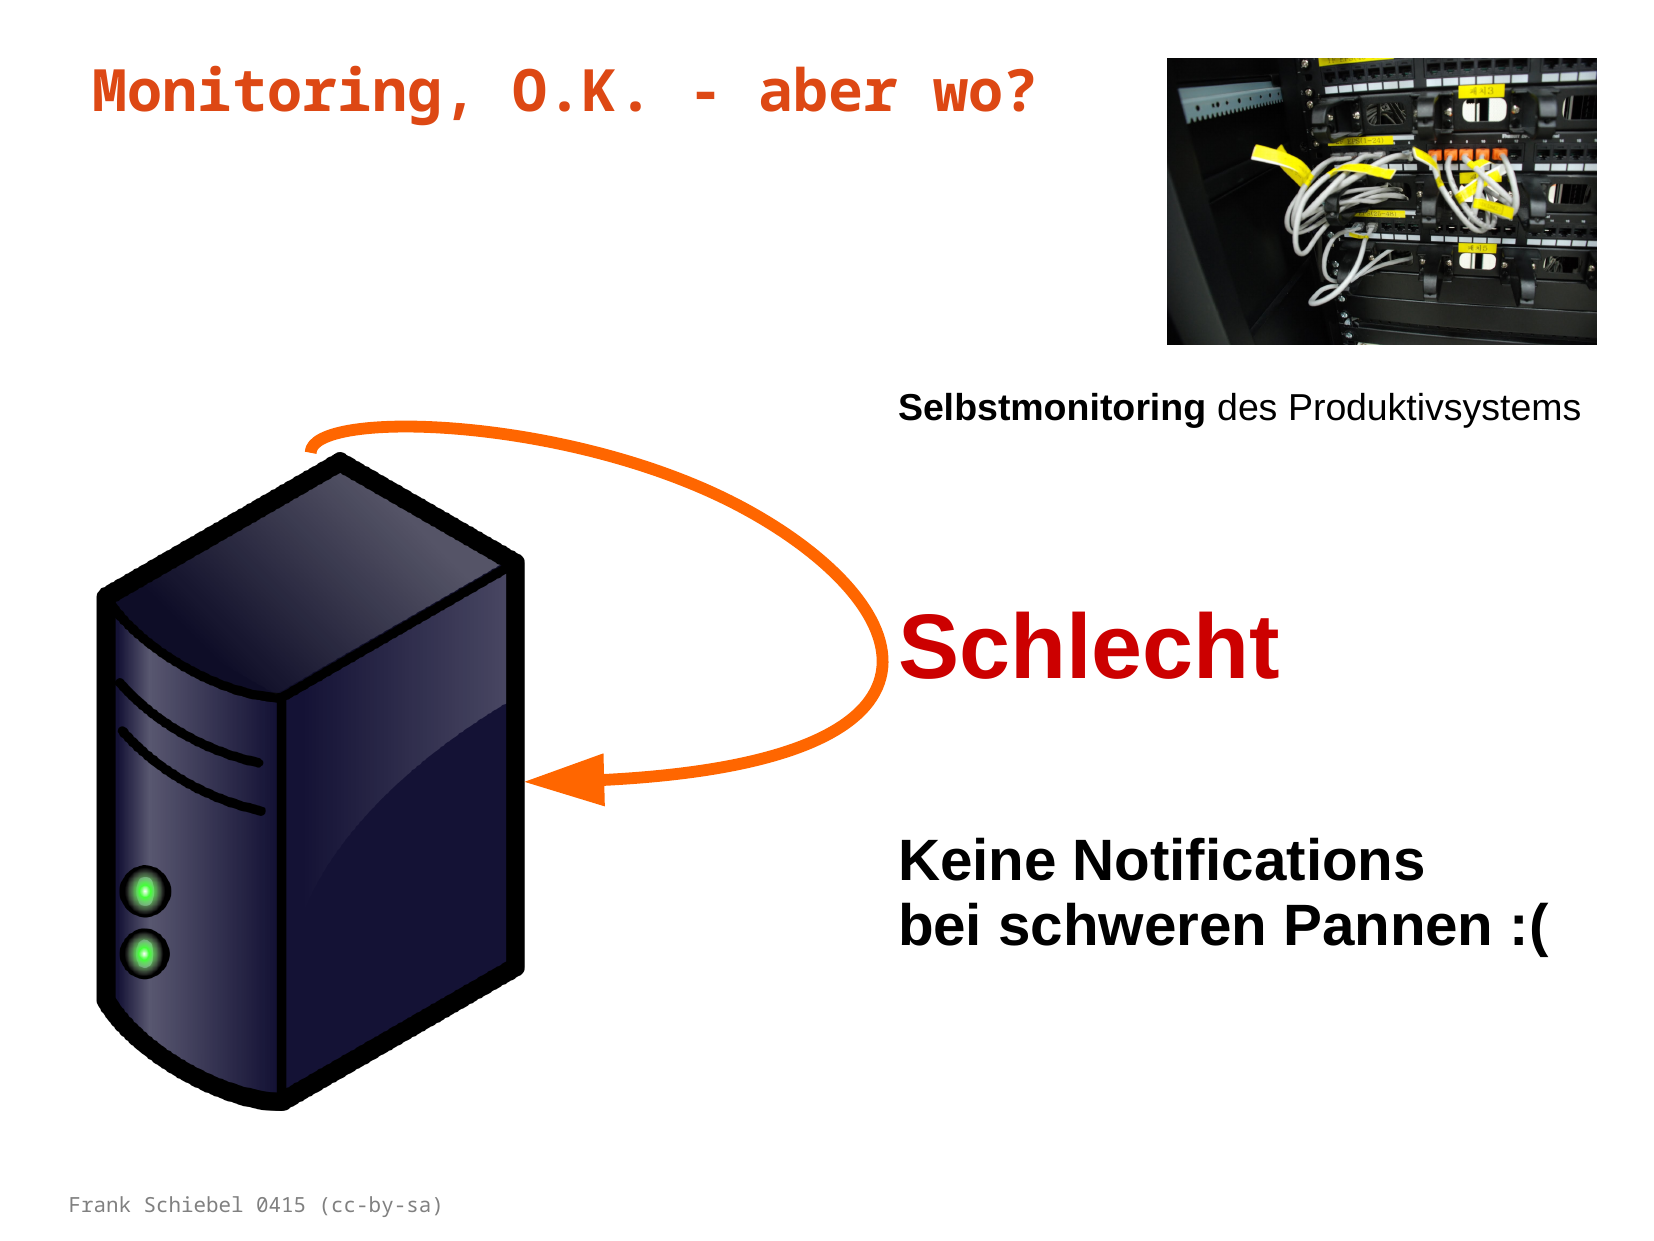

Monitoring, O.K. - aber wo?
Selbstmonitoring des Produktivsystems
Schlecht
Keine Notifications
bei schweren Pannen :(